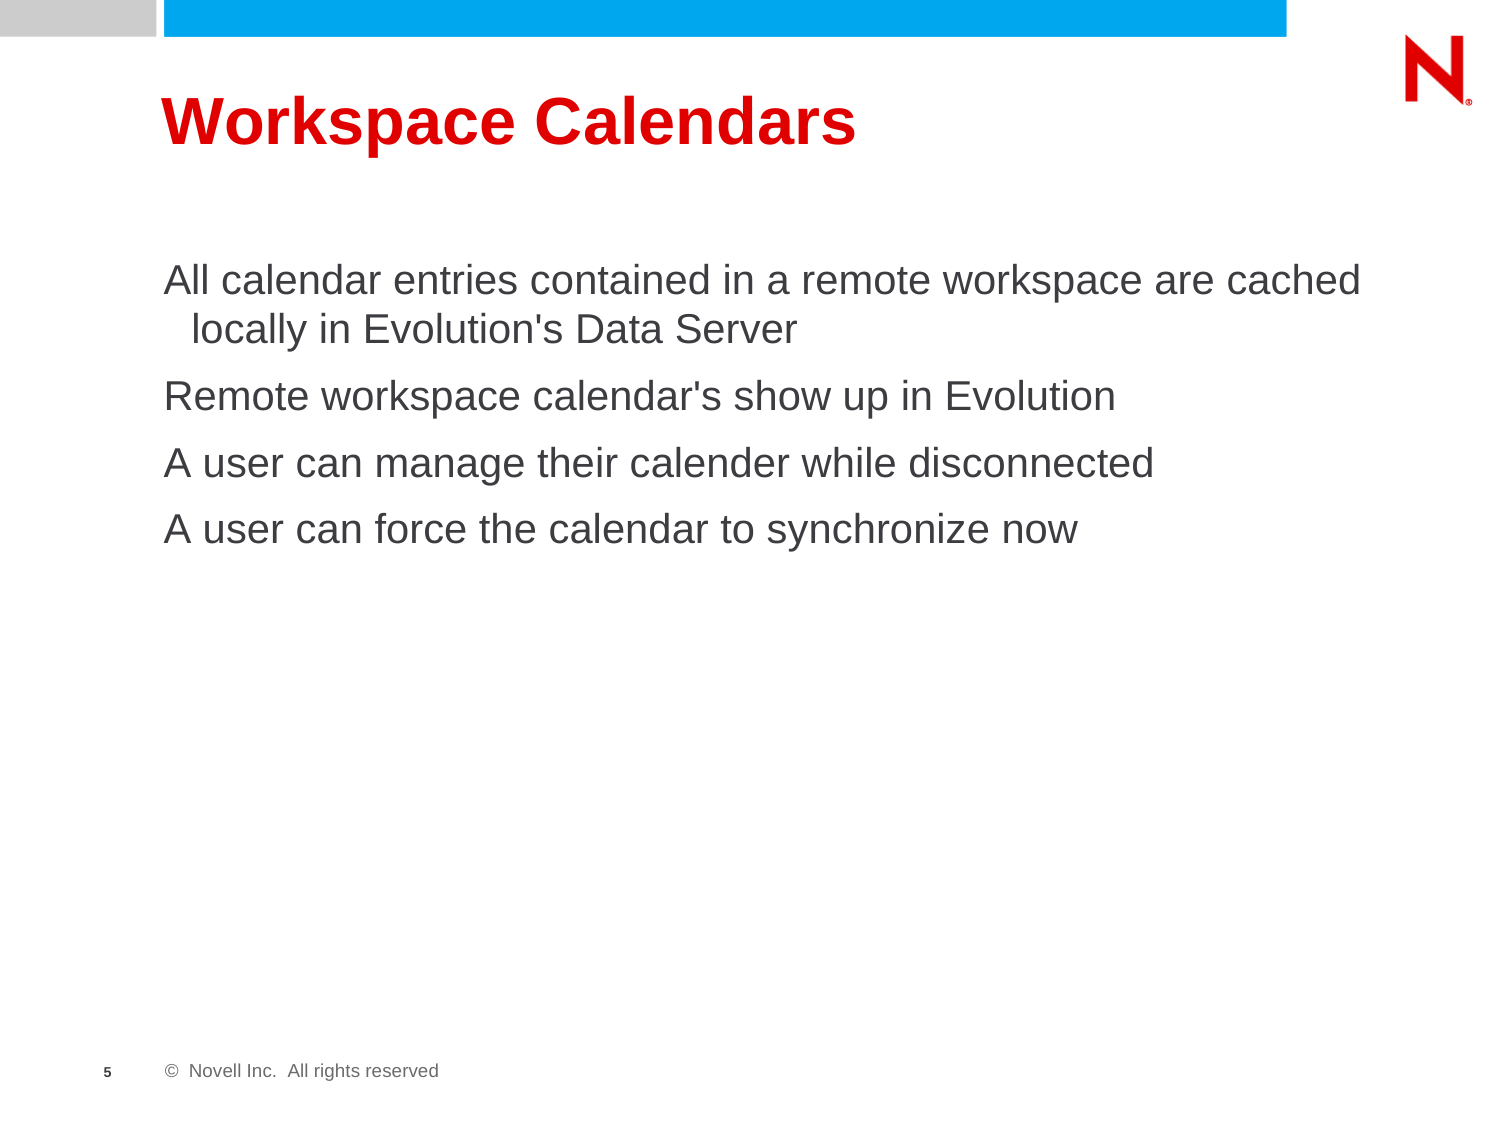

# Workspace Calendars
All calendar entries contained in a remote workspace are cached locally in Evolution's Data Server
Remote workspace calendar's show up in Evolution
A user can manage their calender while disconnected
A user can force the calendar to synchronize now